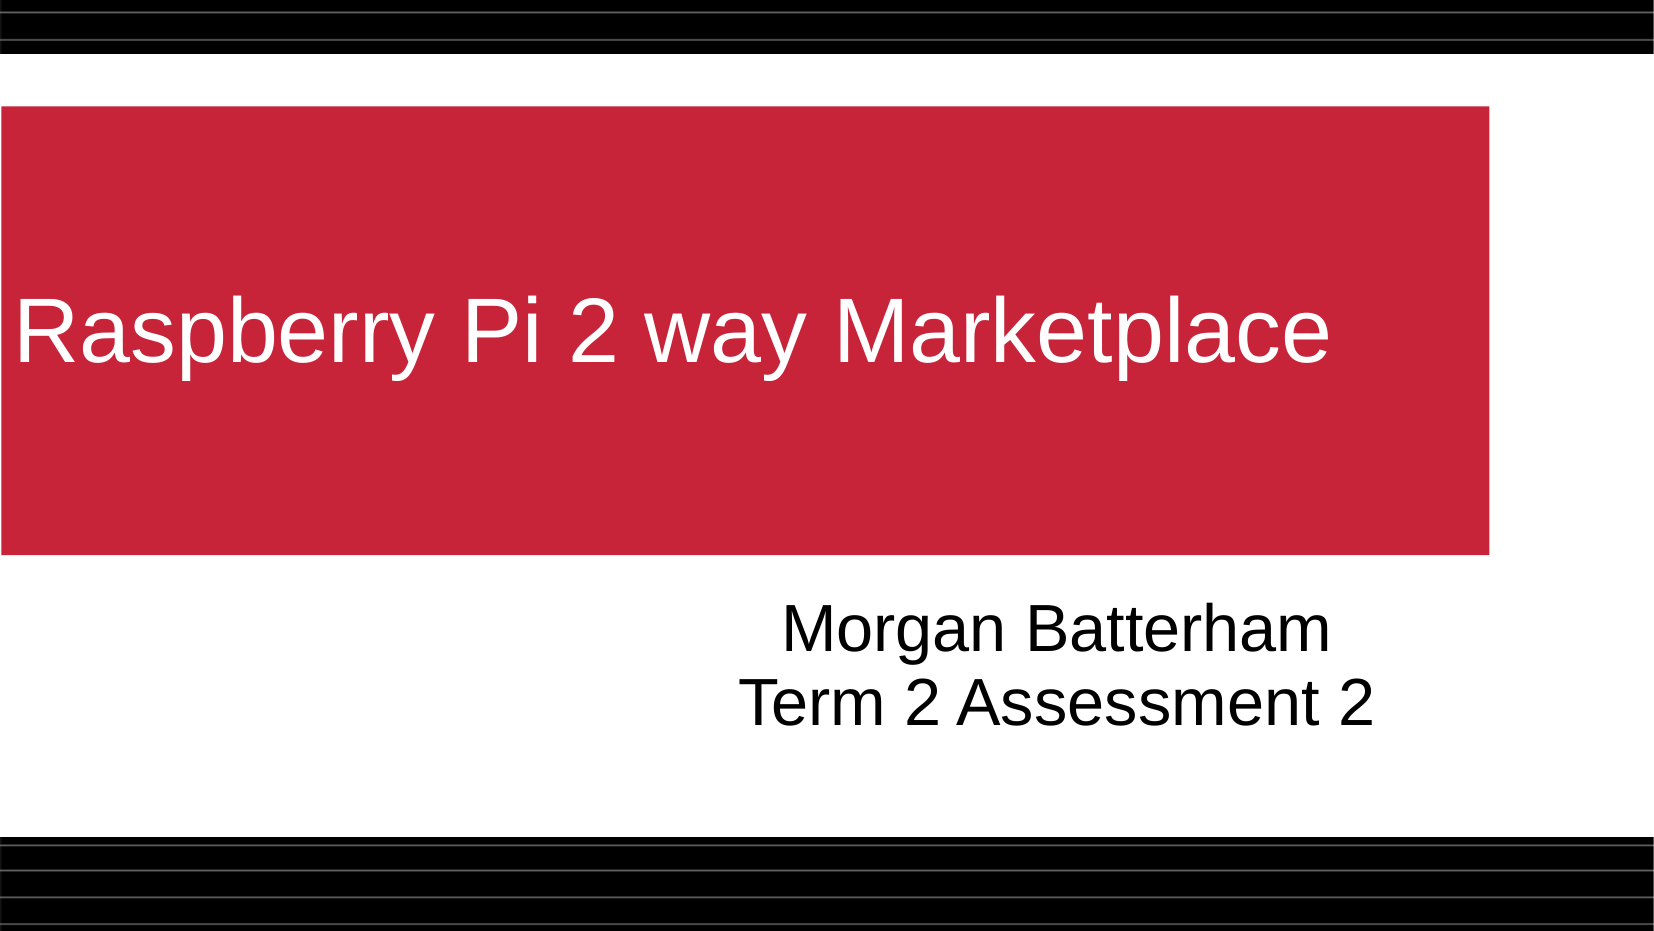

# Raspberry Pi 2 way Marketplace
Morgan Batterham
Term 2 Assessment 2